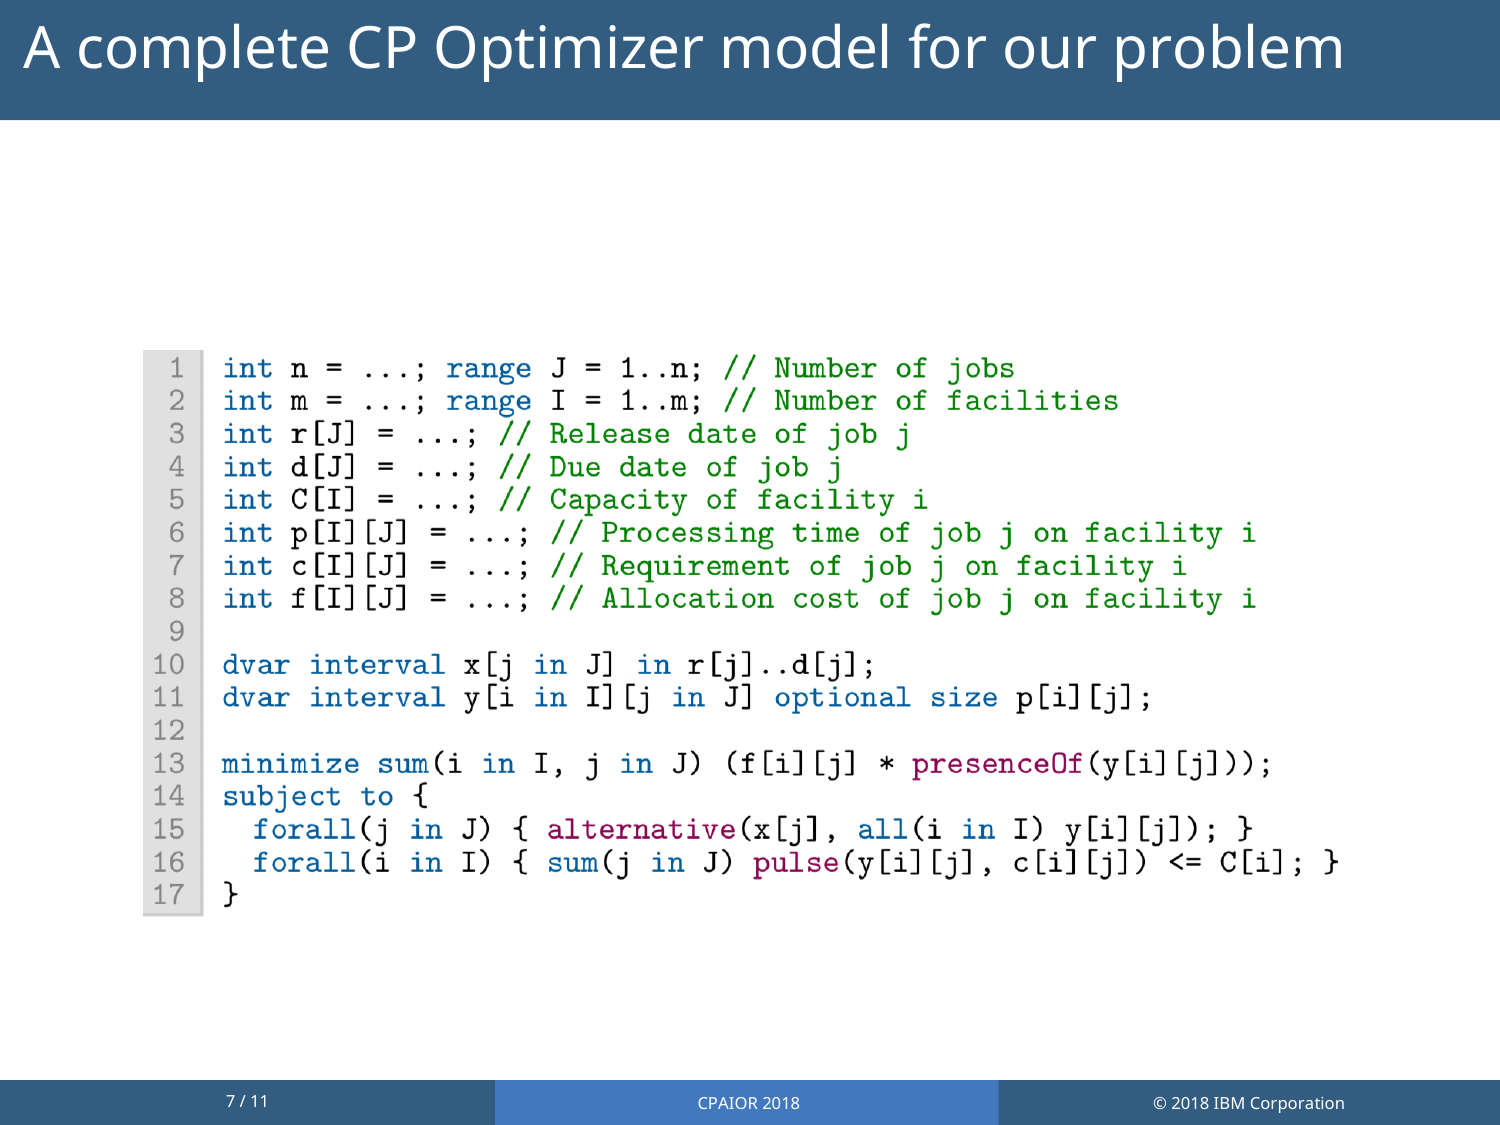

# A complete CP Optimizer model for our problem